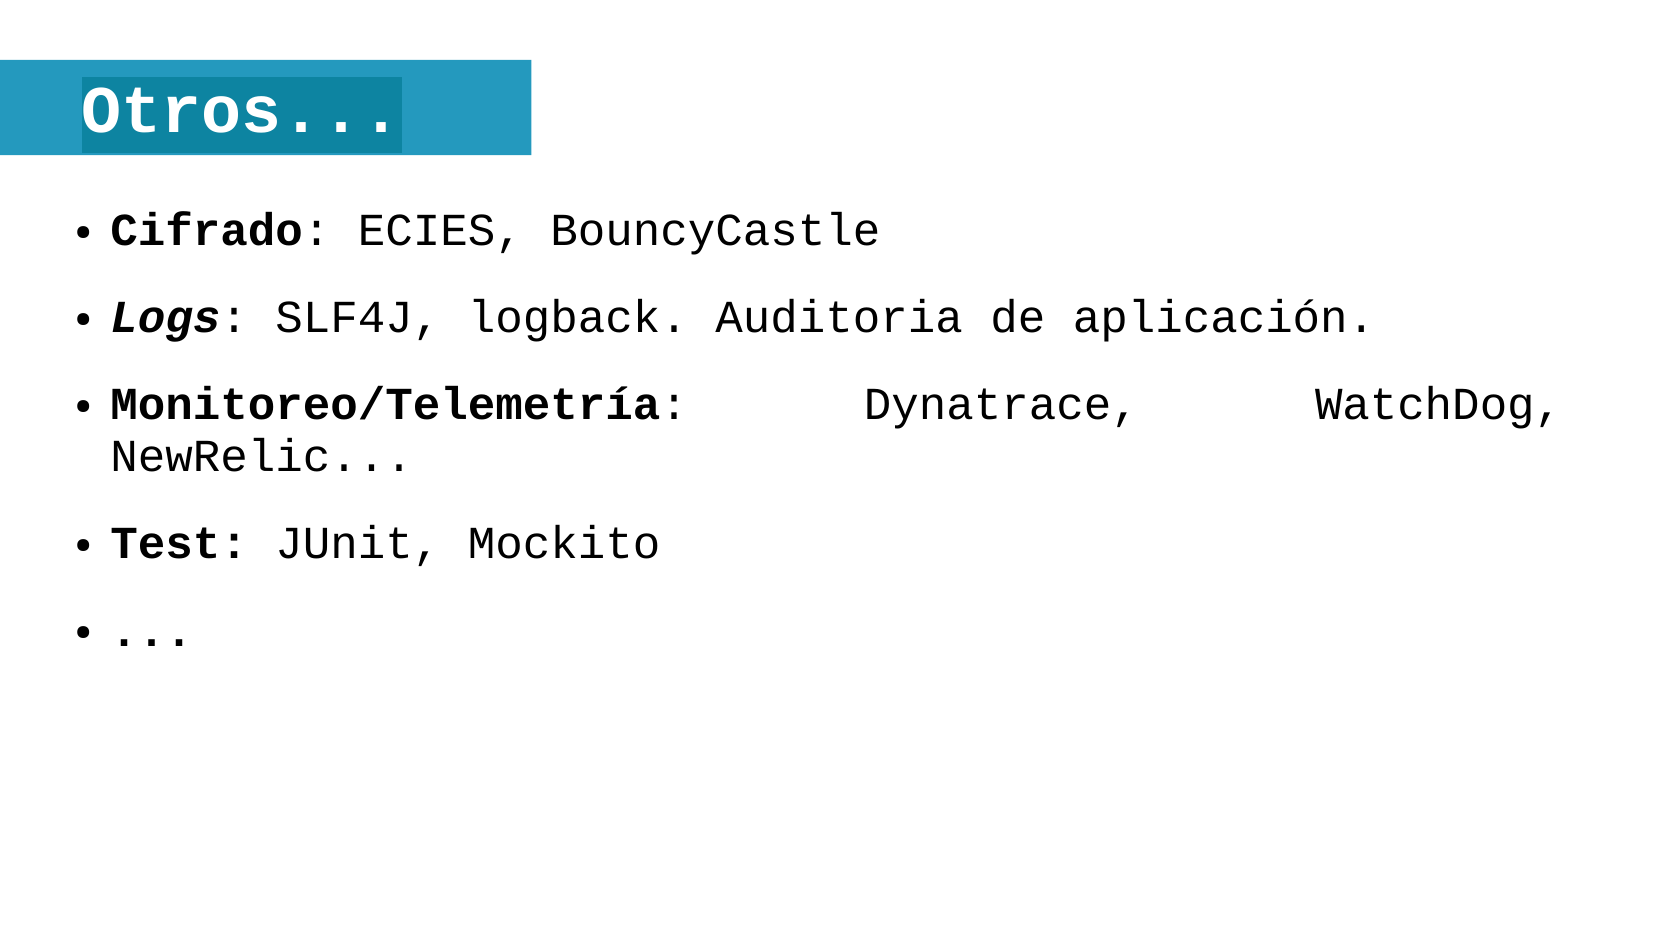

Otros...
# Cifrado: ECIES, BouncyCastle
Logs: SLF4J, logback. Auditoria de aplicación.
Monitoreo/Telemetría: Dynatrace, WatchDog, NewRelic...
Test: JUnit, Mockito
...